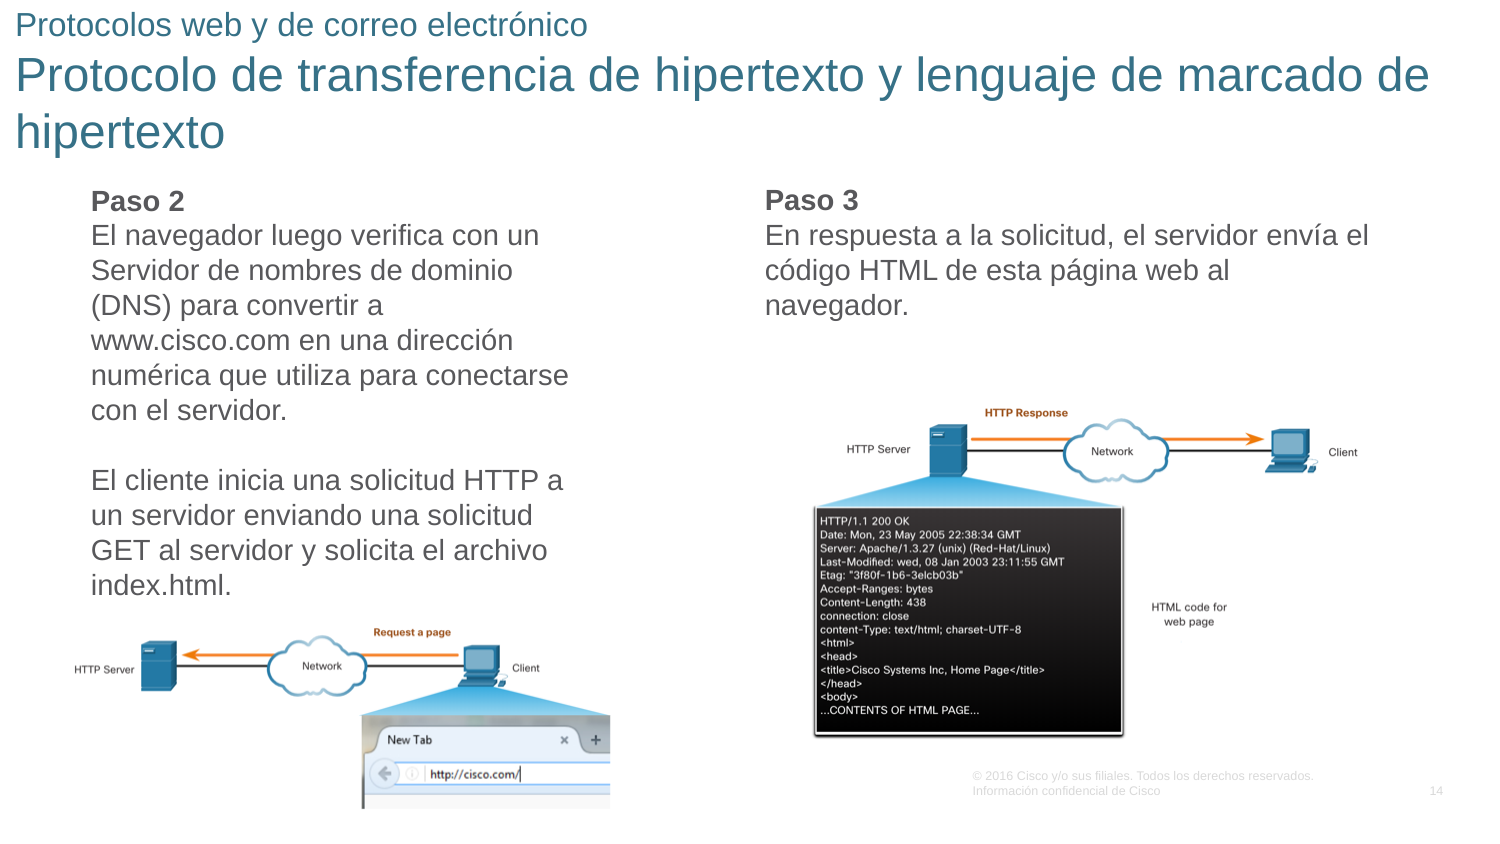

# Protocolos web y de correo electrónico Protocolo de transferencia de hipertexto y lenguaje de marcado de hipertexto
Paso 2
El navegador luego verifica con un Servidor de nombres de dominio (DNS) para convertir a www.cisco.com en una dirección numérica que utiliza para conectarse con el servidor.
El cliente inicia una solicitud HTTP a un servidor enviando una solicitud GET al servidor y solicita el archivo index.html.
Paso 3
En respuesta a la solicitud, el servidor envía el código HTML de esta página web al navegador.